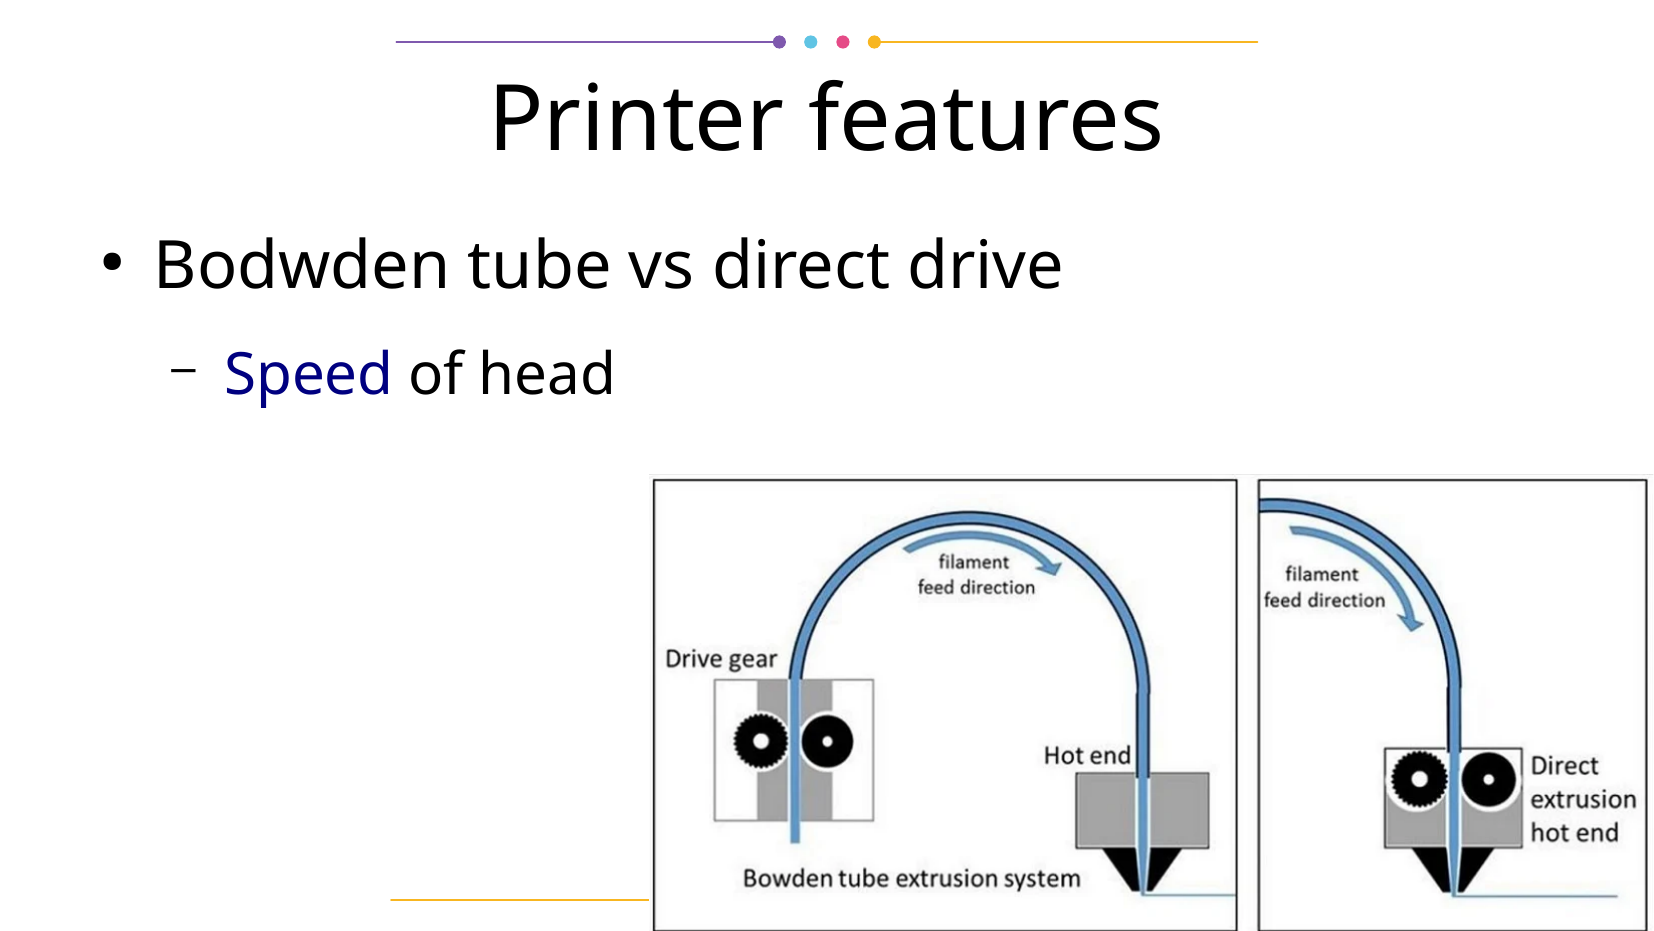

# Printer features
Bodwden tube vs direct drive
Speed of head